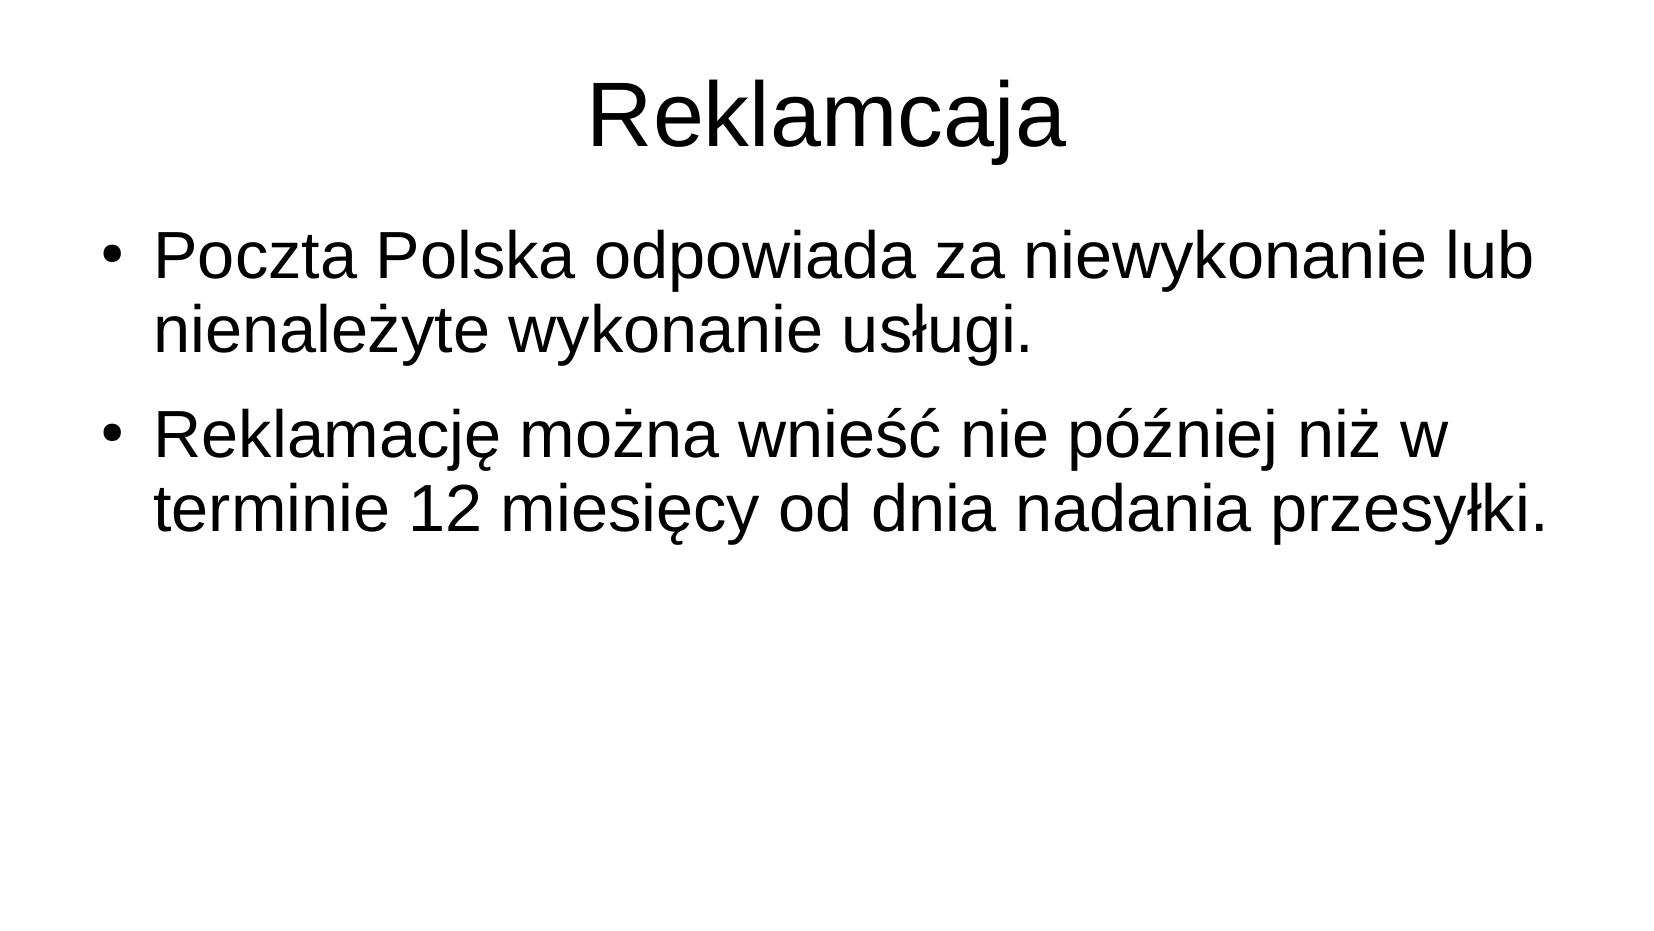

# Reklamcaja
Poczta Polska odpowiada za niewykonanie lub nienależyte wykonanie usługi.
Reklamację można wnieść nie później niż w terminie 12 miesięcy od dnia nadania przesyłki.